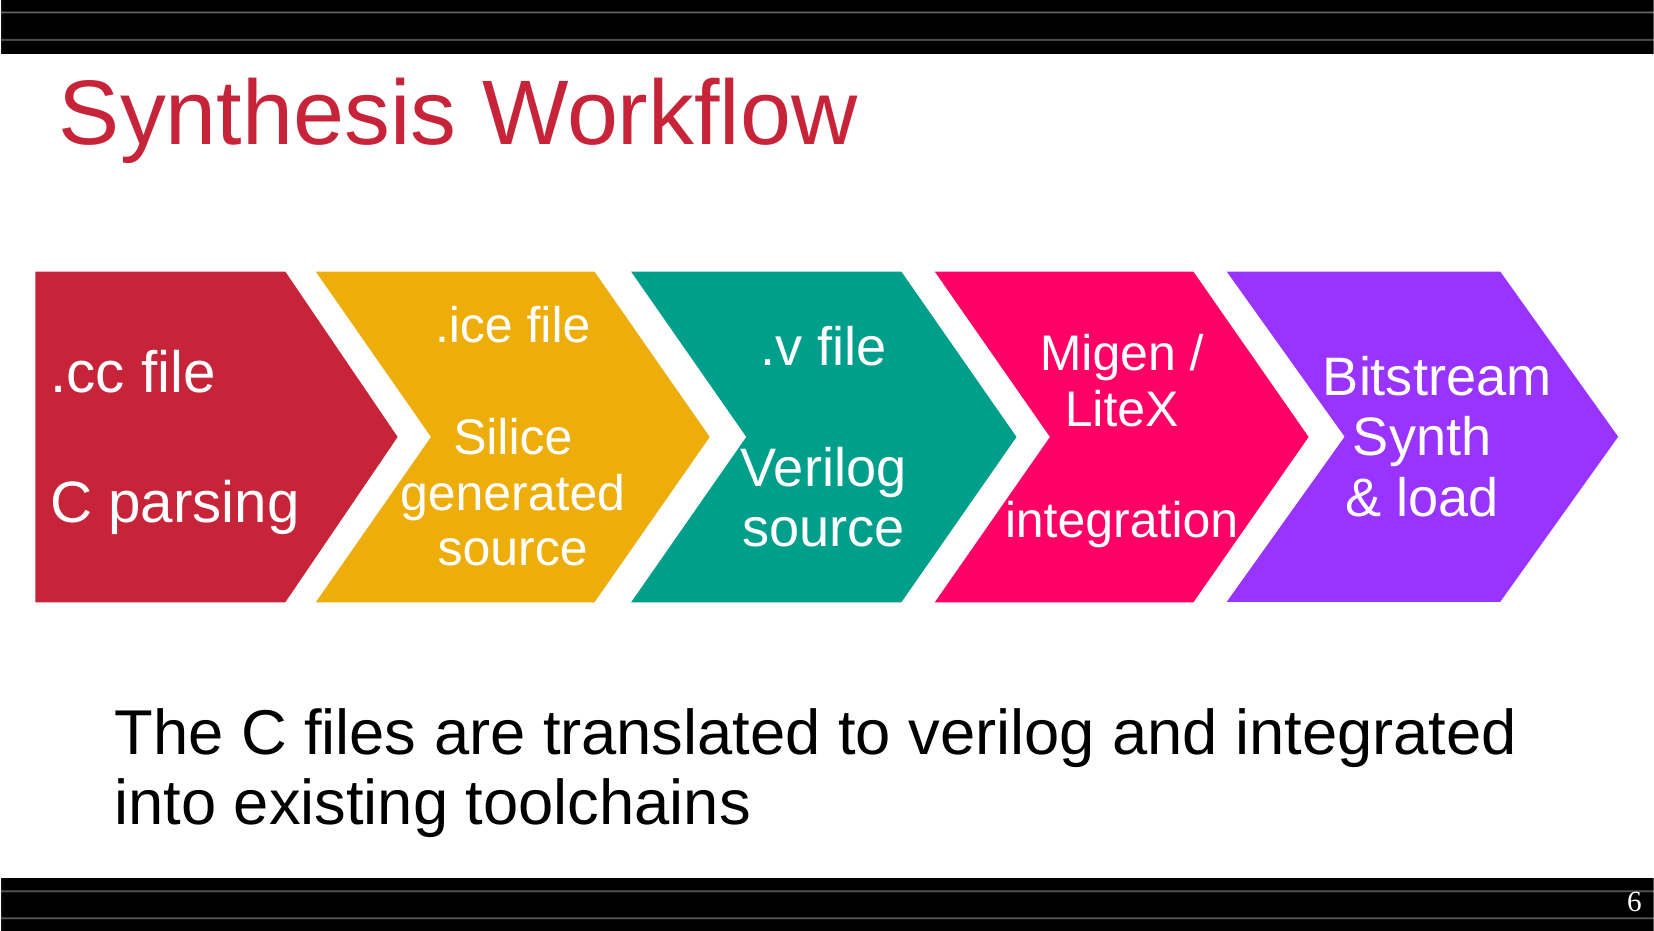

# Synthesis Workflow
.cc file
C parsing
.ice file
Silice
generated
source
.v file
Verilog
source
Migen /
LiteX
integration
 Bitstream
Synth
& load
The C files are translated to verilog and integrated into existing toolchains